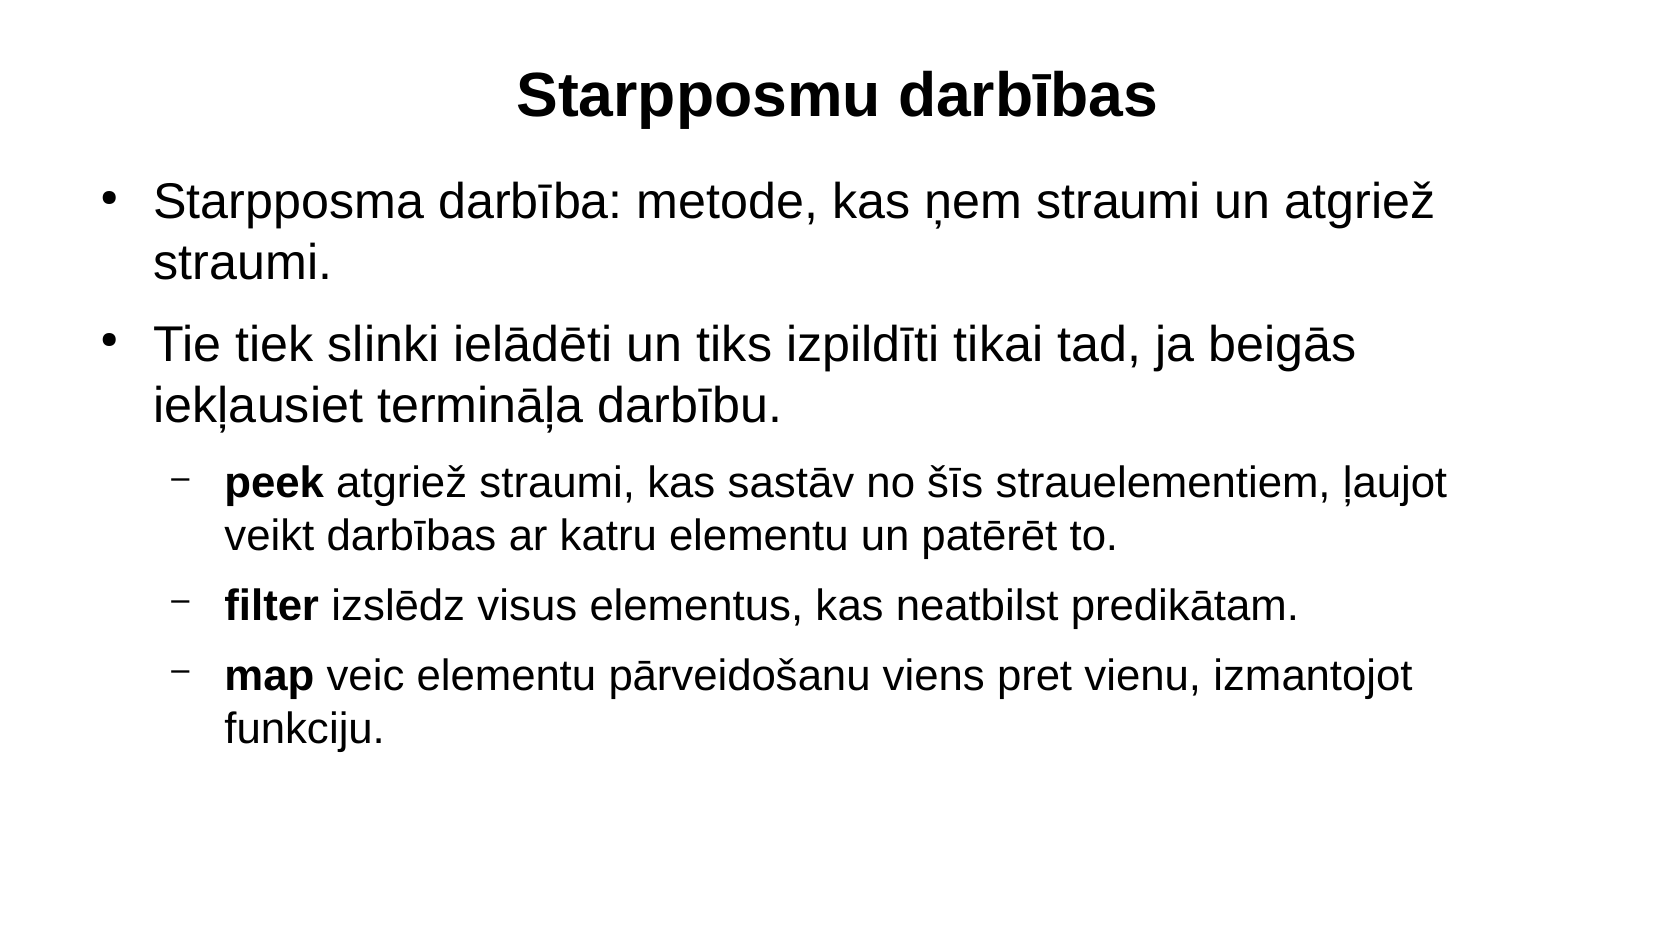

# Starpposmu darbības
Starpposma darbība: metode, kas ņem straumi un atgriež straumi.
Tie tiek slinki ielādēti un tiks izpildīti tikai tad, ja beigās iekļausiet termināļa darbību.
peek atgriež straumi, kas sastāv no šīs strauelementiem, ļaujot veikt darbības ar katru elementu un patērēt to.
filter izslēdz visus elementus, kas neatbilst predikātam.
map veic elementu pārveidošanu viens pret vienu, izmantojot funkciju.